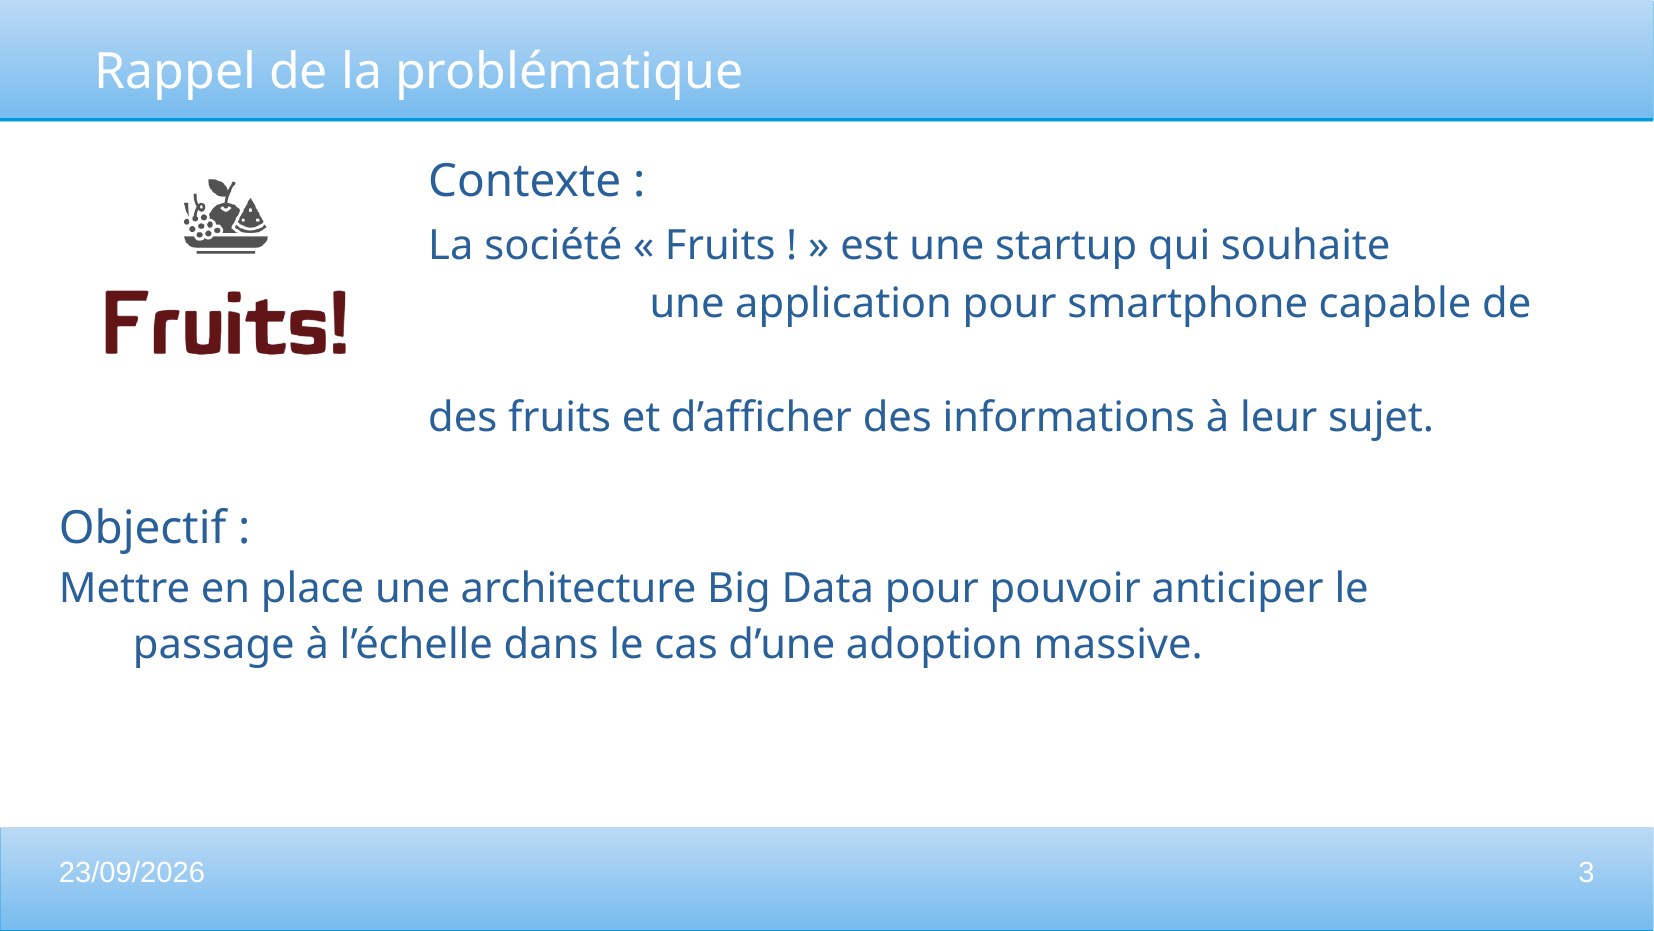

# Rappel de la problématique
					Contexte :
					La société « Fruits ! » est une startup qui souhaite développer 					une application pour smartphone capable de reconnaître
					des fruits et d’afficher des informations à leur sujet.
Objectif :
Mettre en place une architecture Big Data pour pouvoir anticiper le 				passage à l’échelle dans le cas d’une adoption massive.
3